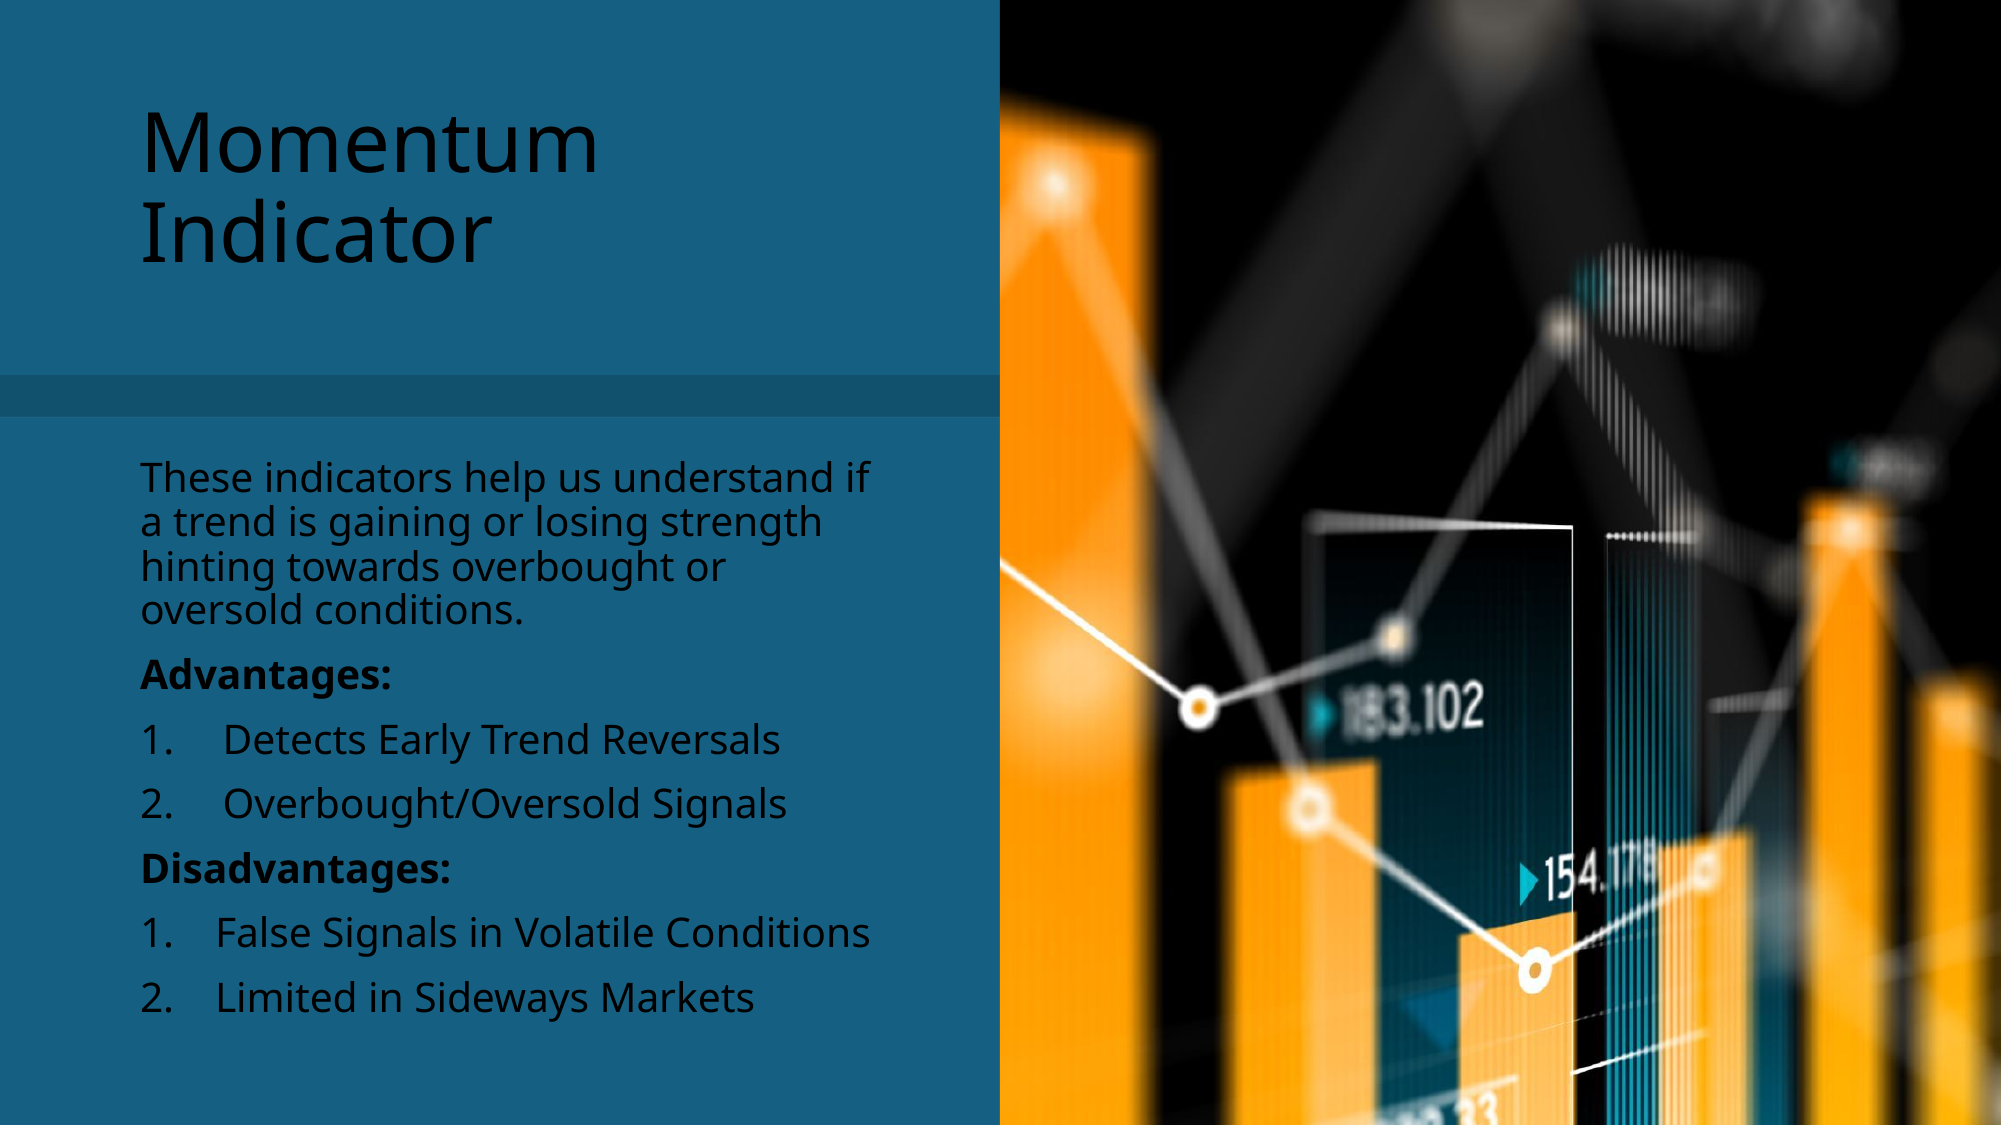

# Momentum Indicator
These indicators help us understand if a trend is gaining or losing strength hinting towards overbought or oversold conditions.
Advantages:
Detects Early Trend Reversals
Overbought/Oversold Signals
Disadvantages:
1. False Signals in Volatile Conditions
2. Limited in Sideways Markets